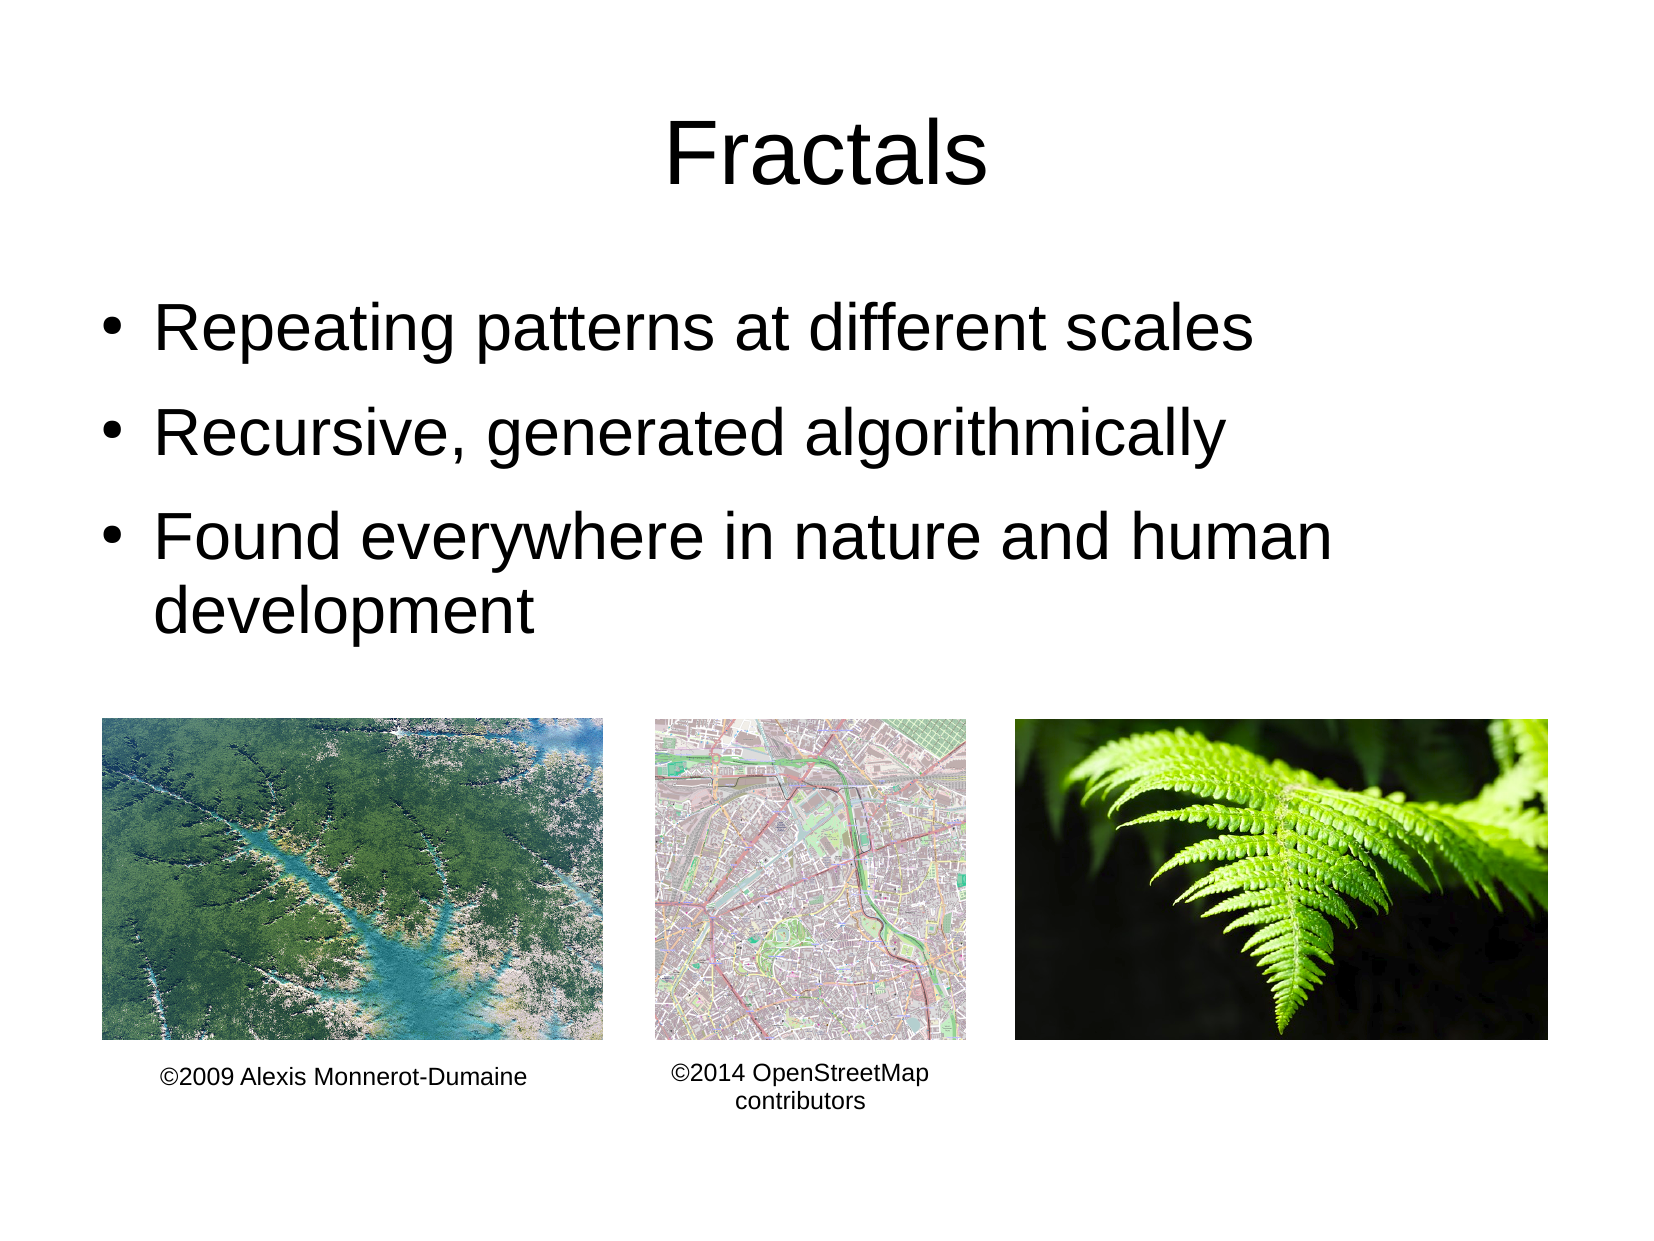

# Fractals
Repeating patterns at different scales
Recursive, generated algorithmically
Found everywhere in nature and human development
©2014 OpenStreetMap
contributors
©2009 Alexis Monnerot-Dumaine